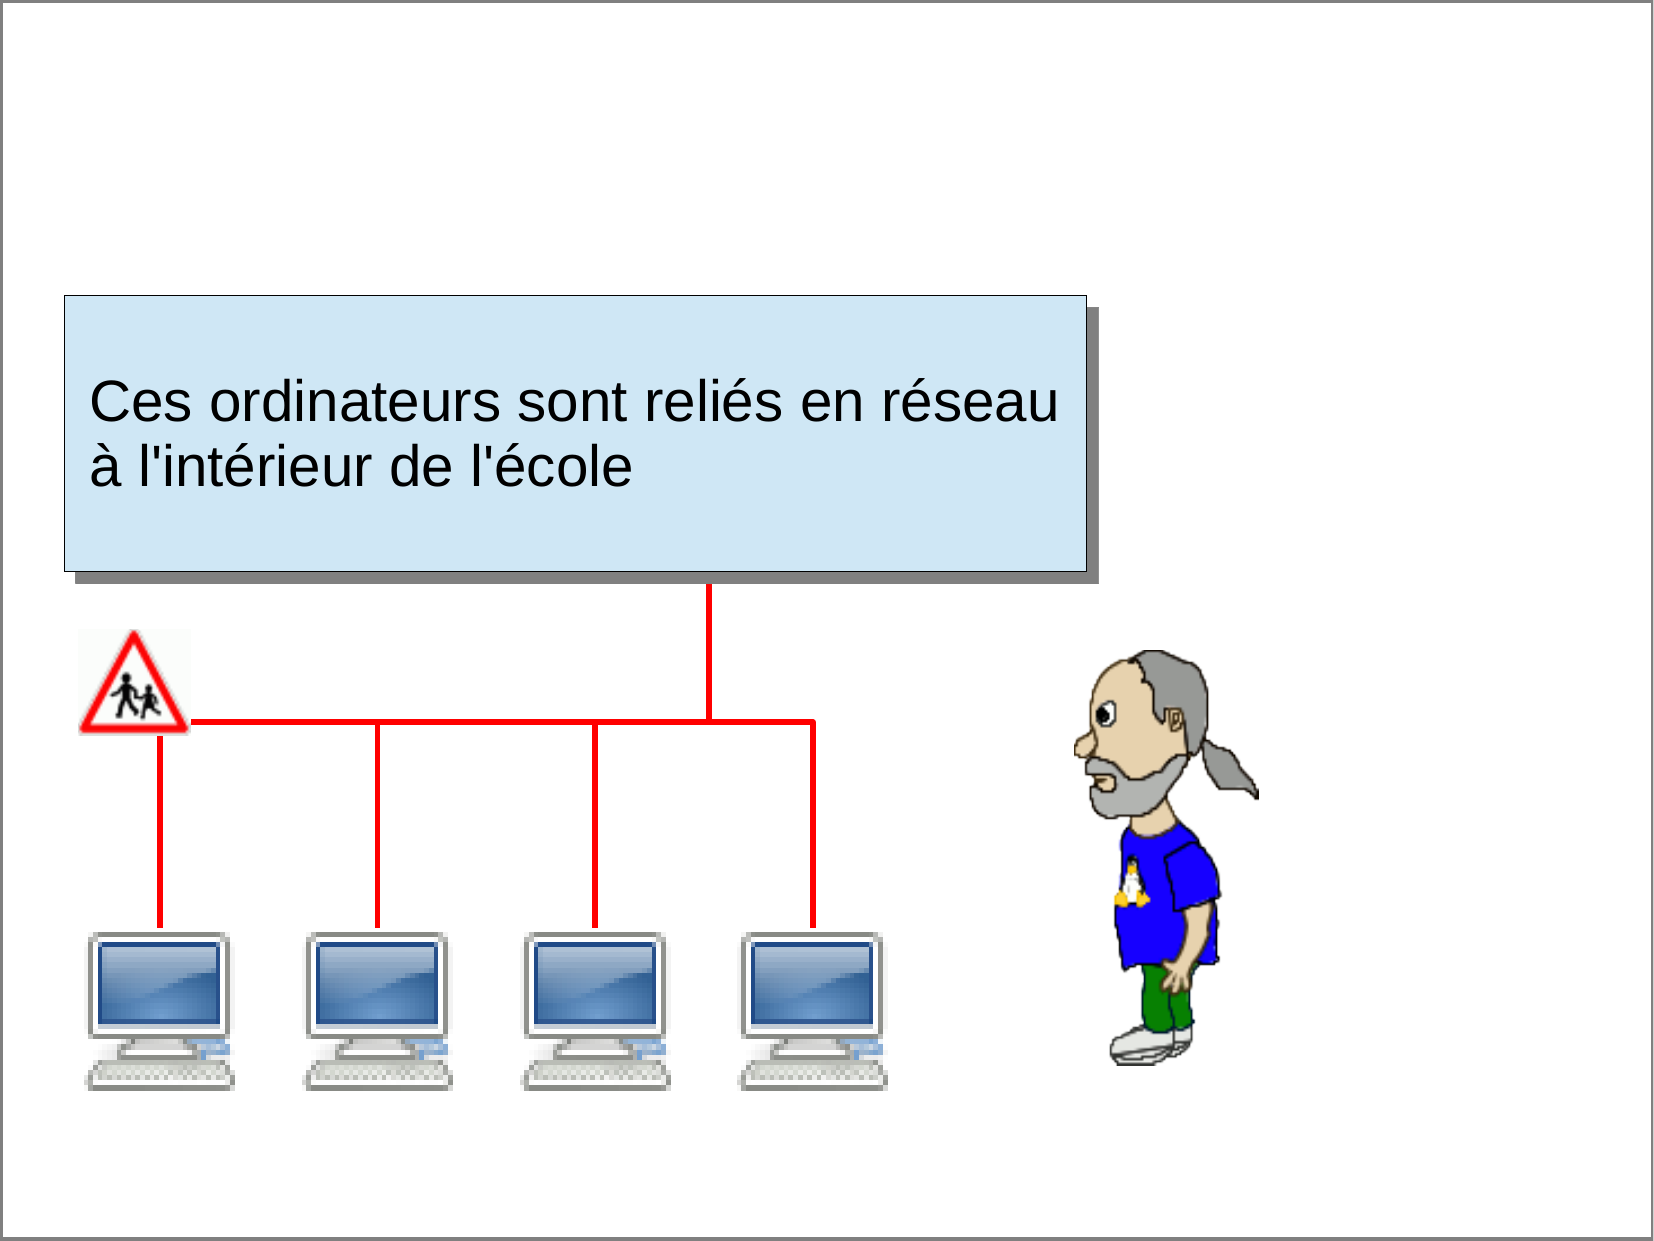

Ces ordinateurs sont reliés en réseau
à l'intérieur de l'école